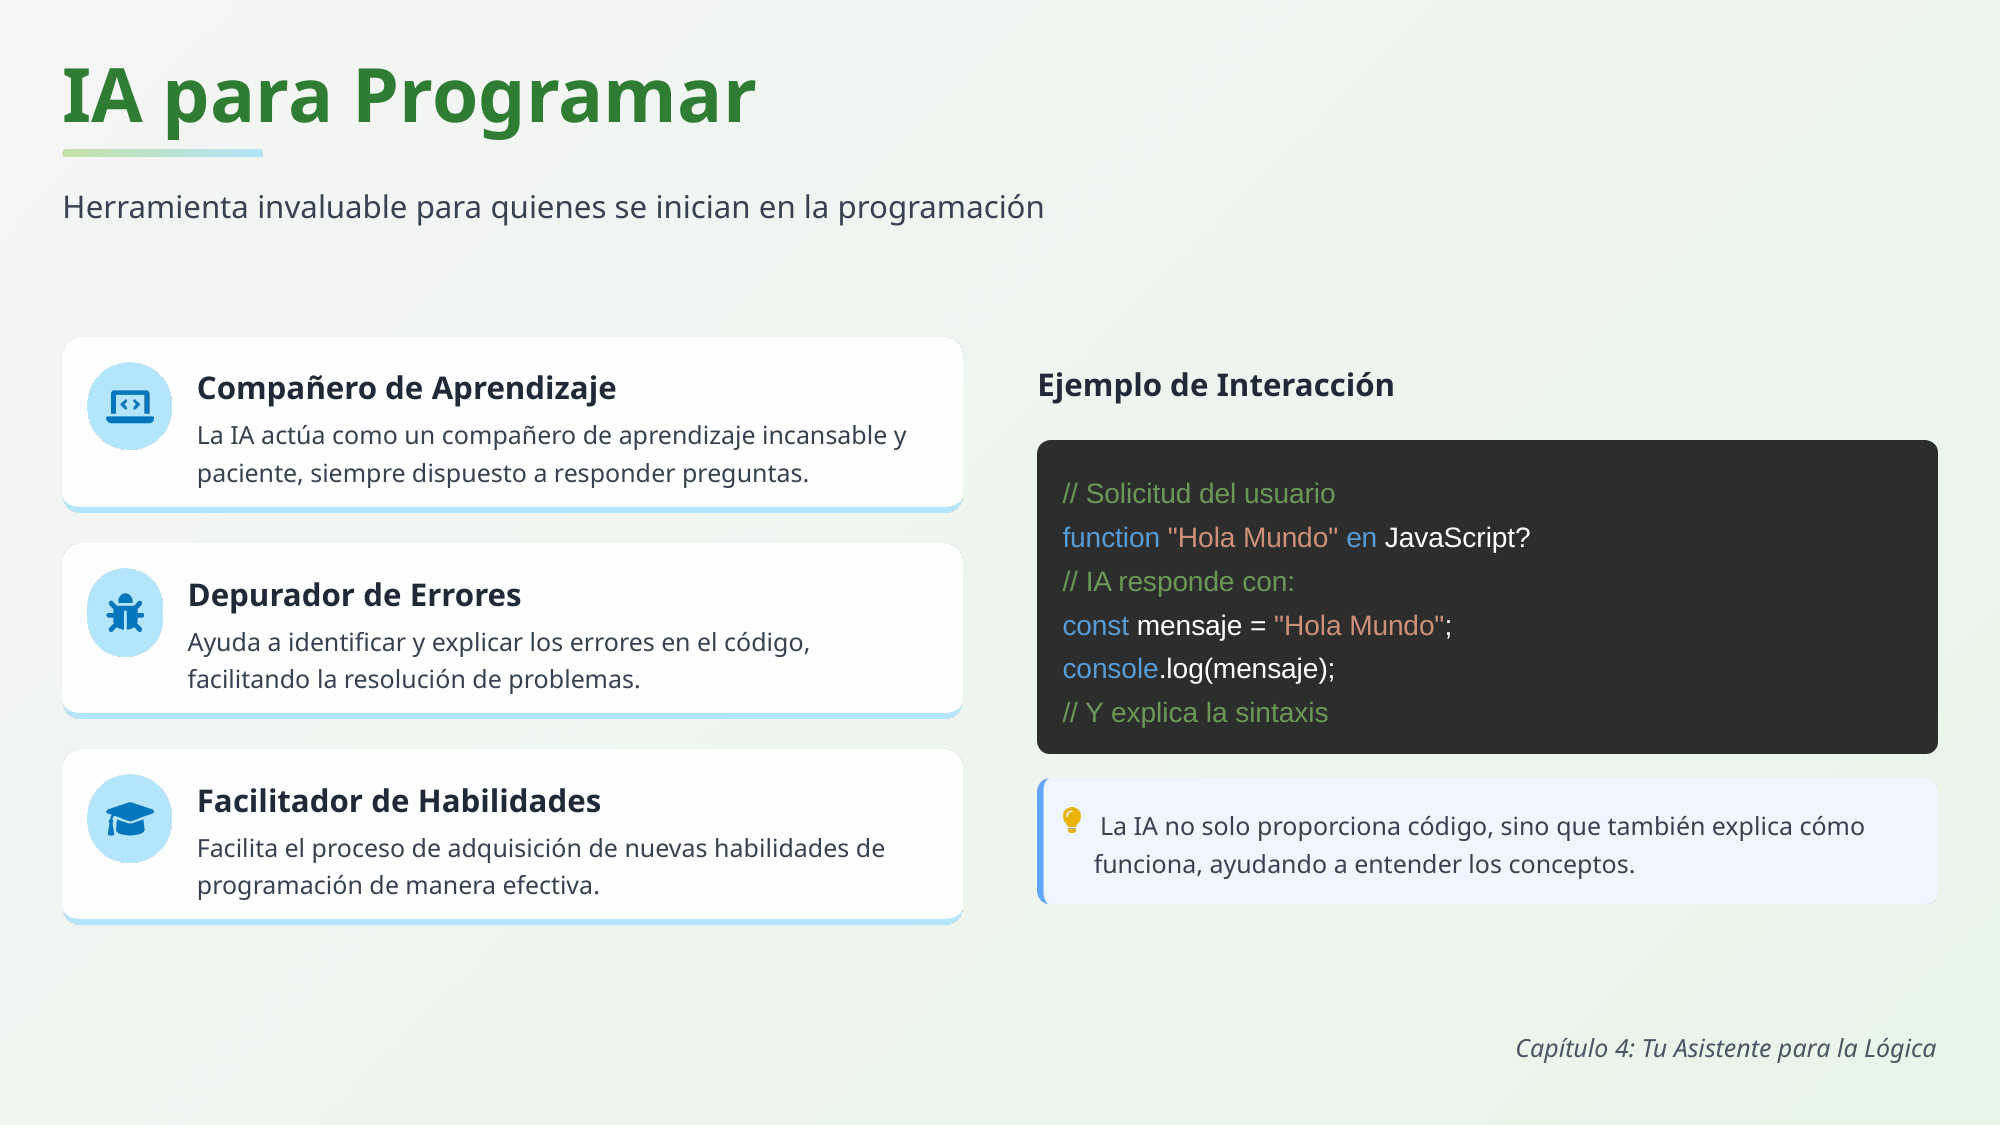

IA para Programar
Herramienta invaluable para quienes se inician en la programación
Ejemplo de Interacción
Compañero de Aprendizaje
La IA actúa como un compañero de aprendizaje incansable y paciente, siempre dispuesto a responder preguntas.
// Solicitud del usuario
function "Hola Mundo" en JavaScript?
// IA responde con:
Depurador de Errores
const mensaje = "Hola Mundo";
Ayuda a identificar y explicar los errores en el código, facilitando la resolución de problemas.
console.log(mensaje);
// Y explica la sintaxis
Facilitador de Habilidades
 La IA no solo proporciona código, sino que también explica cómo funciona, ayudando a entender los conceptos.
Facilita el proceso de adquisición de nuevas habilidades de programación de manera efectiva.
Capítulo 4: Tu Asistente para la Lógica